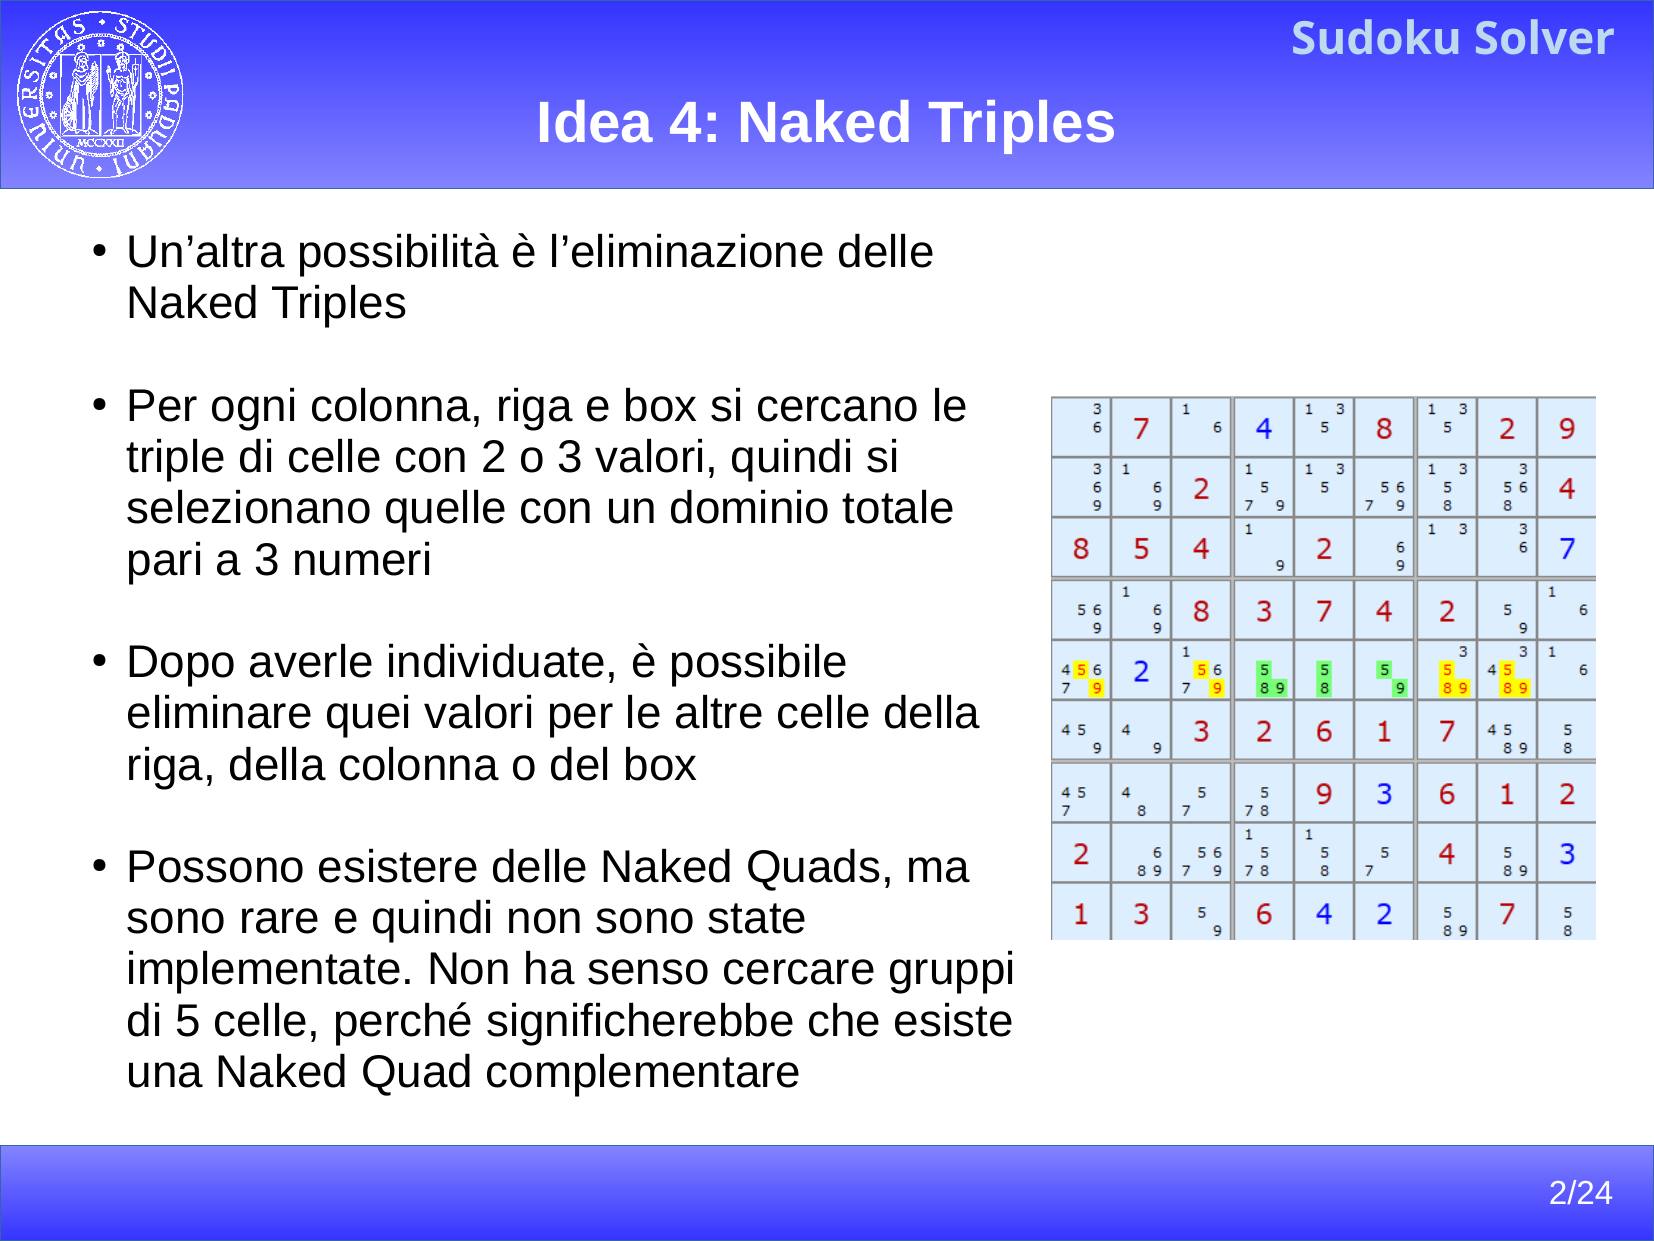

Sudoku Solver
Idea 4: Naked Triples
Un’altra possibilità è l’eliminazione delle Naked Triples
Per ogni colonna, riga e box si cercano le triple di celle con 2 o 3 valori, quindi si selezionano quelle con un dominio totale pari a 3 numeri
Dopo averle individuate, è possibile eliminare quei valori per le altre celle della riga, della colonna o del box
Possono esistere delle Naked Quads, ma sono rare e quindi non sono state implementate. Non ha senso cercare gruppi di 5 celle, perché significherebbe che esiste una Naked Quad complementare
2/24